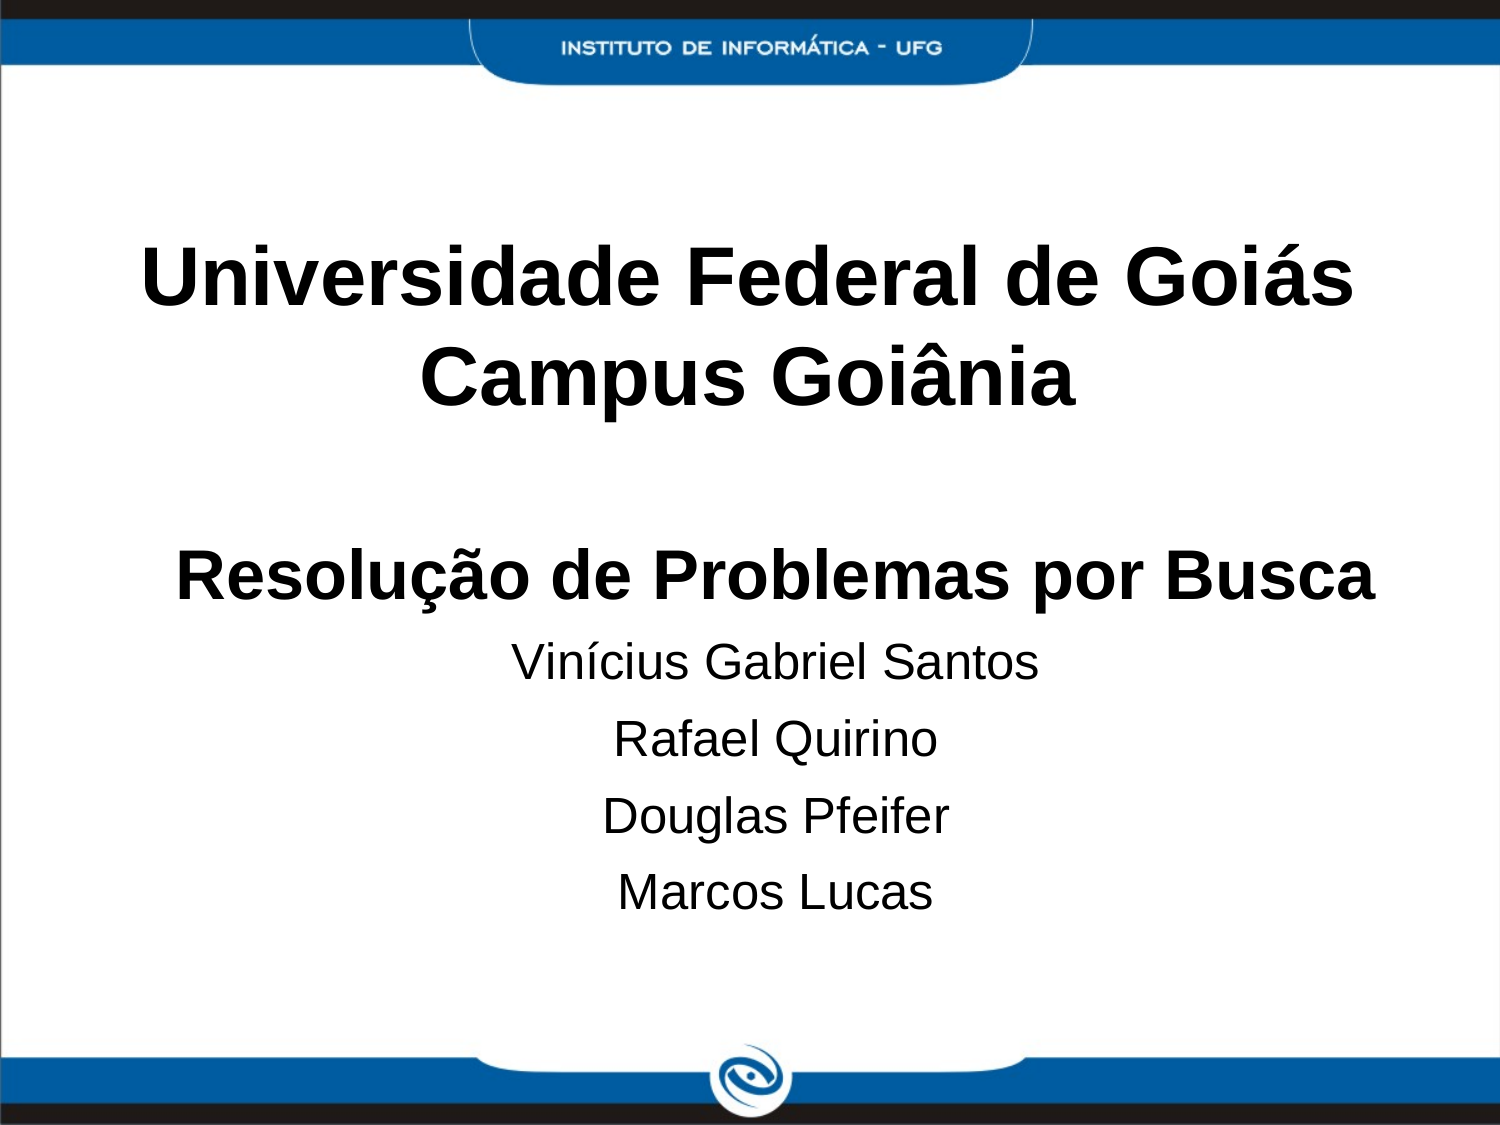

# Universidade Federal de Goiás Campus Goiânia
Resolução de Problemas por Busca
Vinícius Gabriel Santos
Rafael Quirino
Douglas Pfeifer
Marcos Lucas